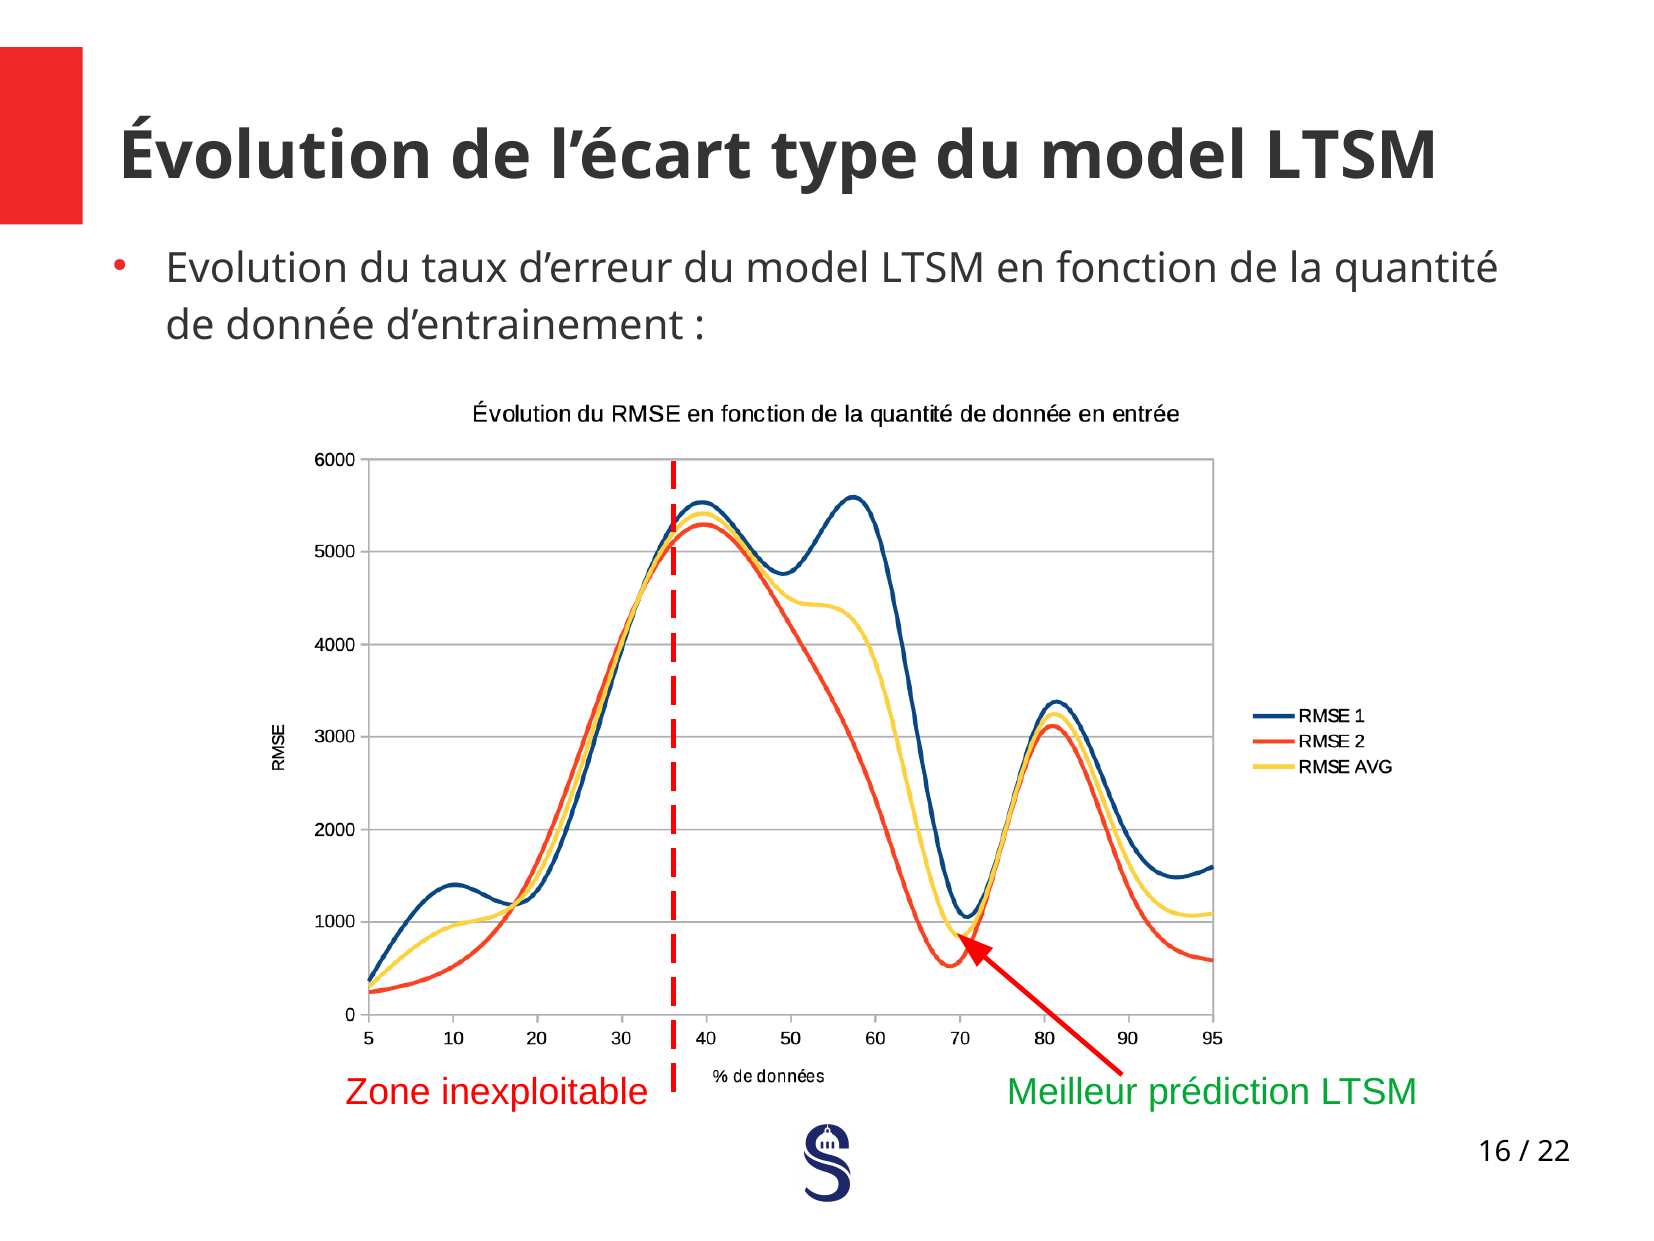

# Évolution de l’écart type du model LTSM
Evolution du taux d’erreur du model LTSM en fonction de la quantité de donnée d’entrainement :
Zone inexploitable
Meilleur prédiction LTSM
16